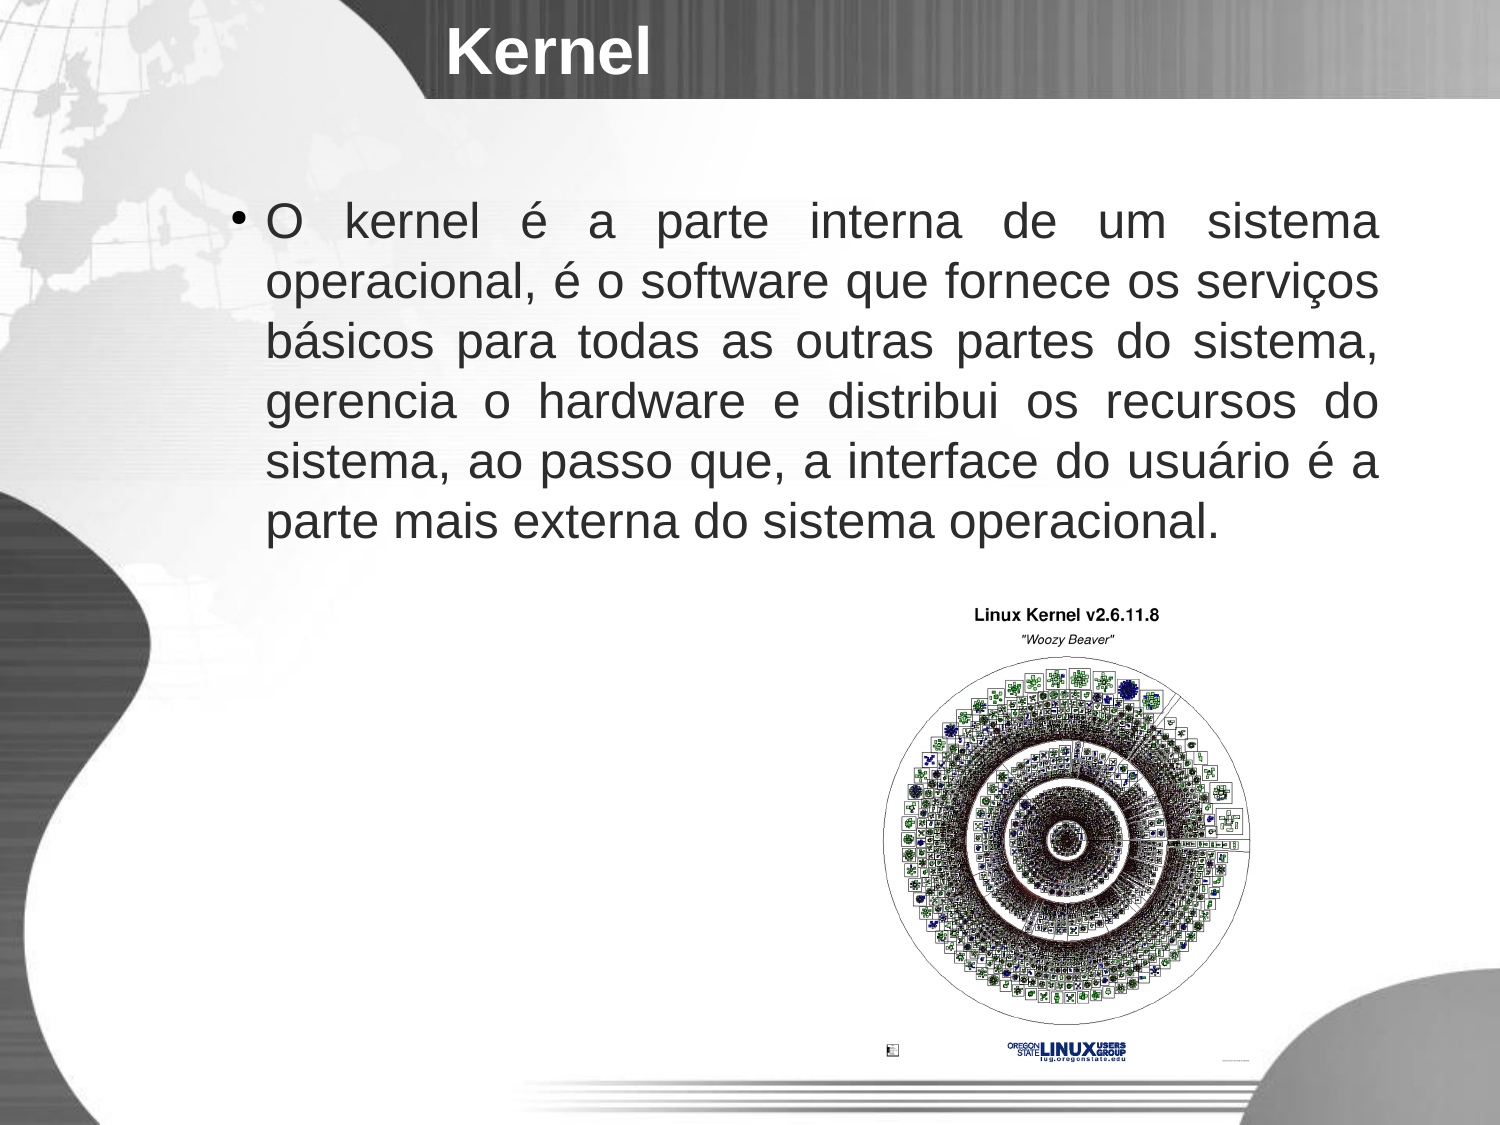

# Kernel
O kernel é a parte interna de um sistema operacional, é o software que fornece os serviços básicos para todas as outras partes do sistema, gerencia o hardware e distribui os recursos do sistema, ao passo que, a interface do usuário é a parte mais externa do sistema operacional.